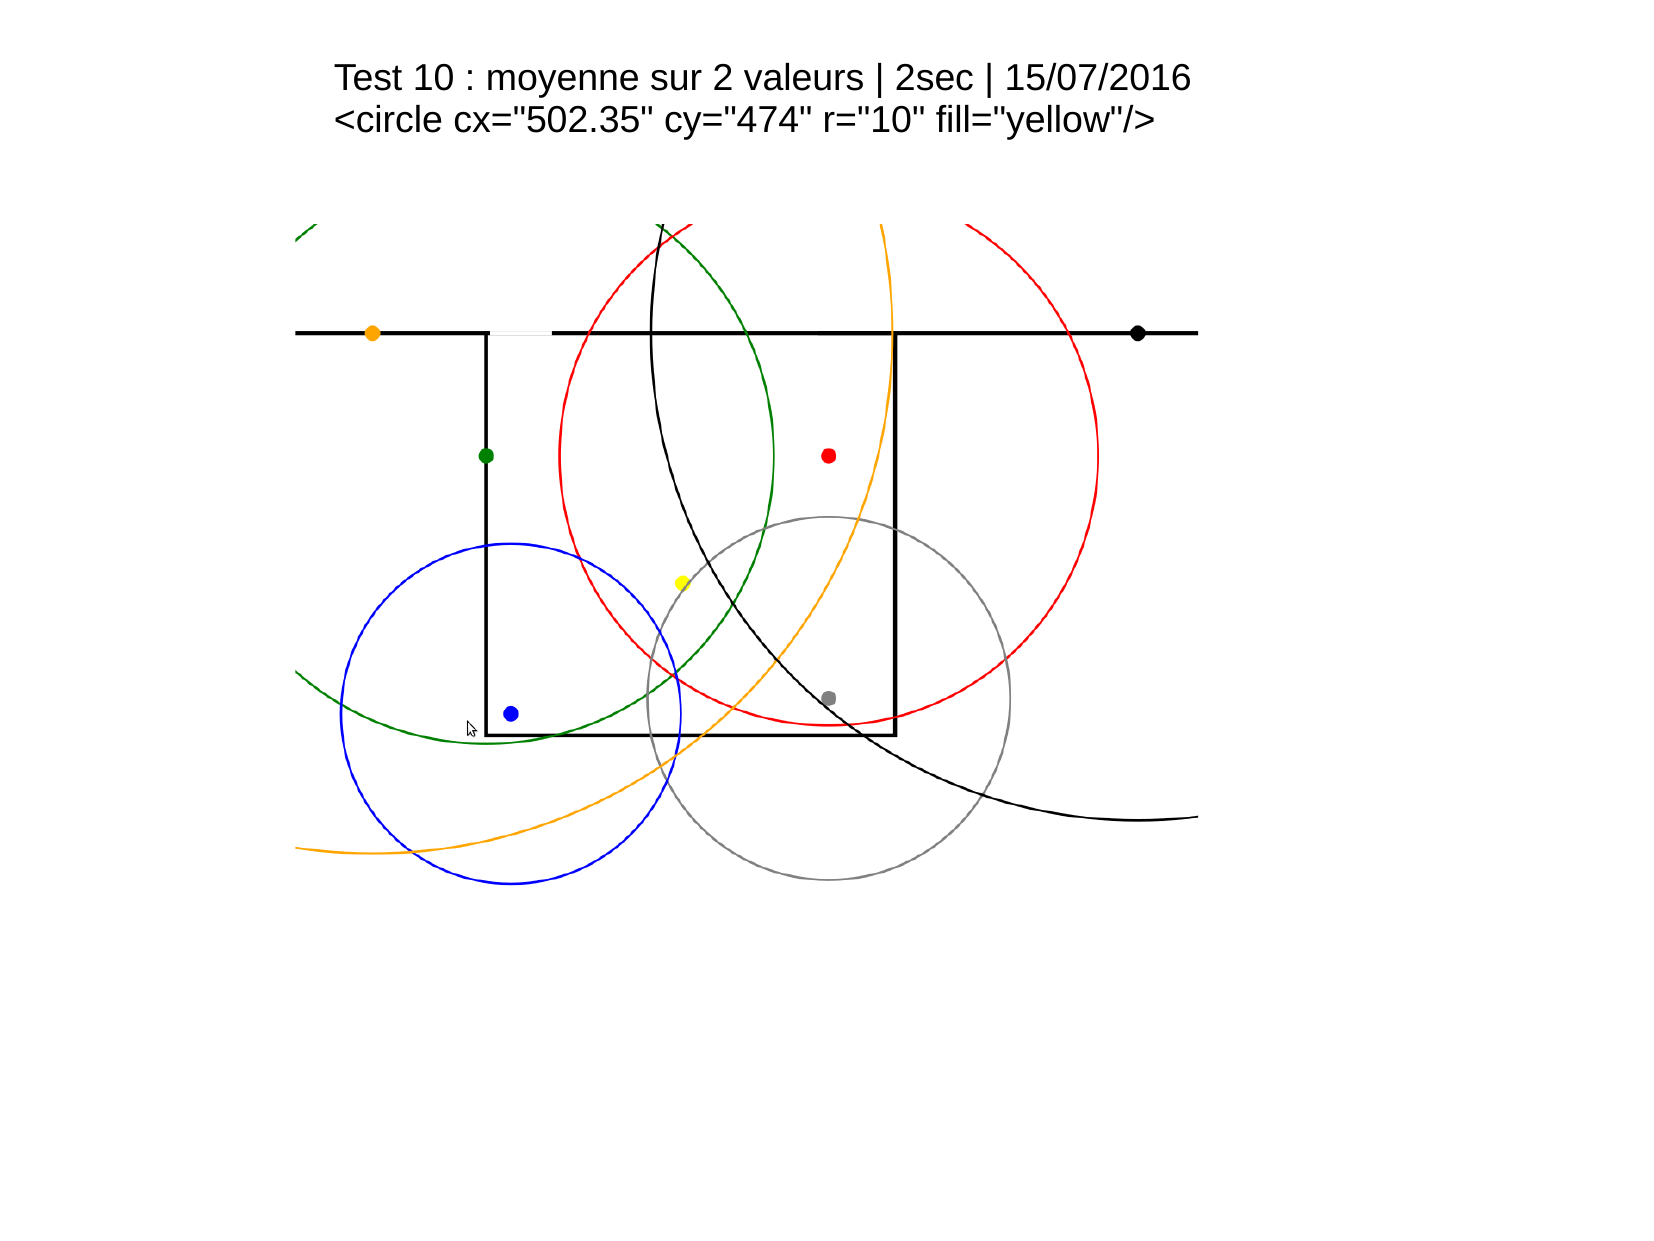

Test 10 : moyenne sur 2 valeurs | 2sec | 15/07/2016
<circle cx="502.35" cy="474" r="10" fill="yellow"/>